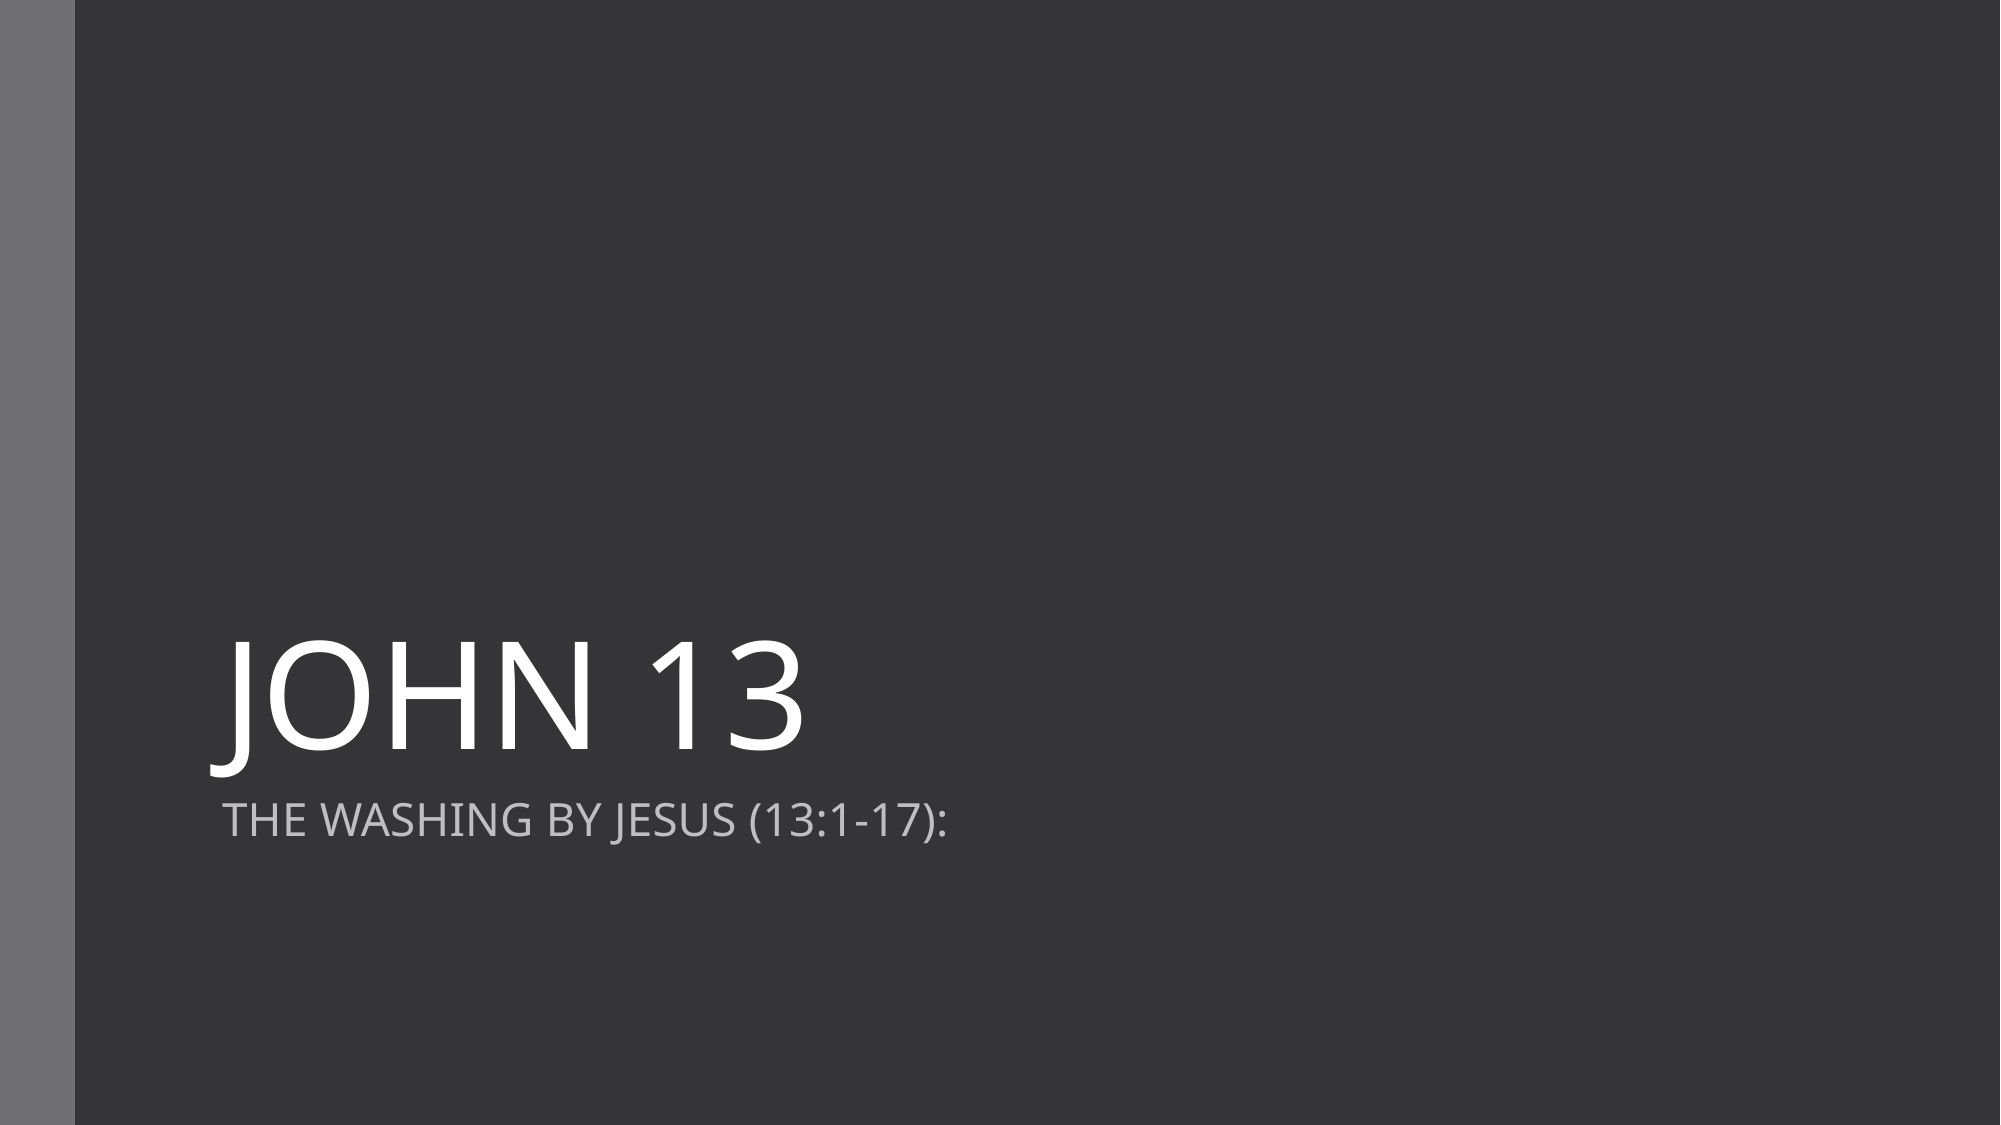

# JOHN 13
THE WASHING BY JESUS (13:1-17):